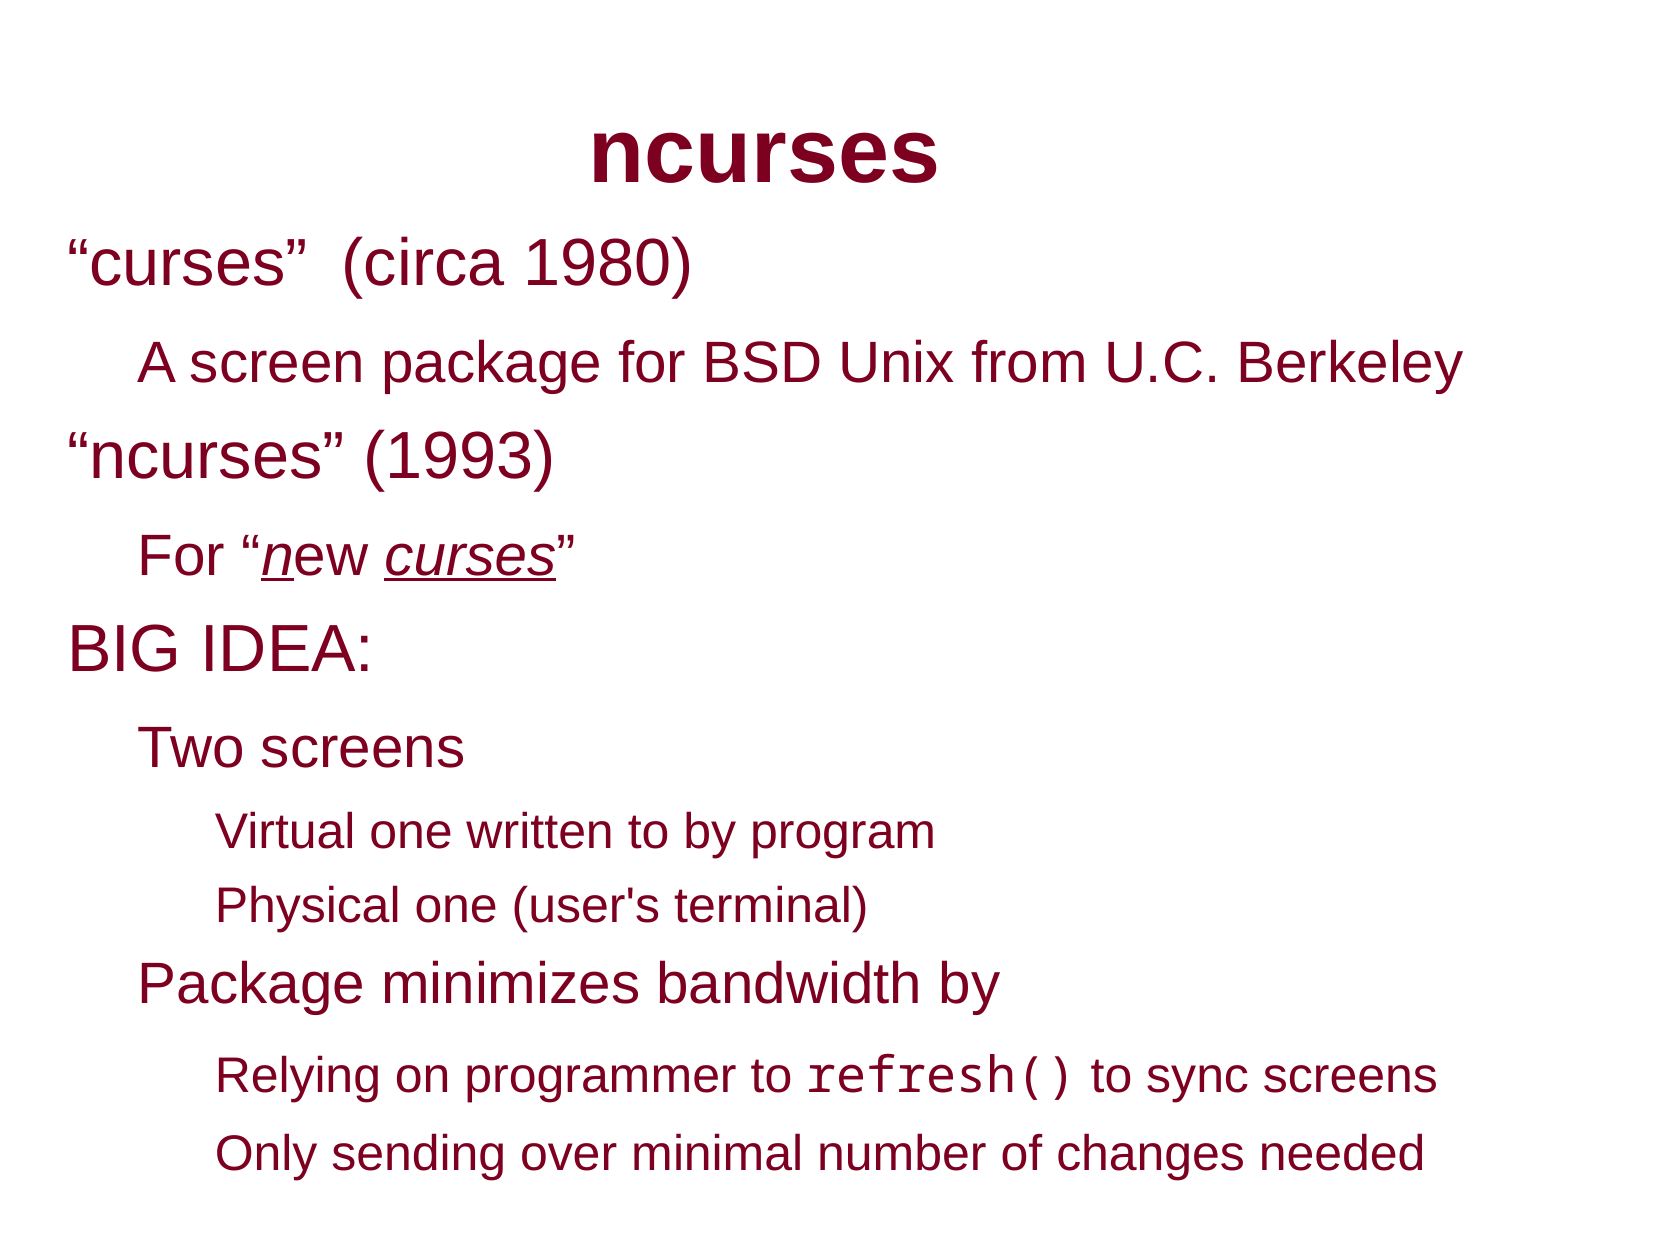

# ncurses
“curses”	(circa 1980)
A screen package for BSD Unix from U.C. Berkeley
“ncurses” (1993)
For “new curses”
BIG IDEA:
Two screens
Virtual one written to by program
Physical one (user's terminal)
Package minimizes bandwidth by
Relying on programmer to refresh() to sync screens
Only sending over minimal number of changes needed